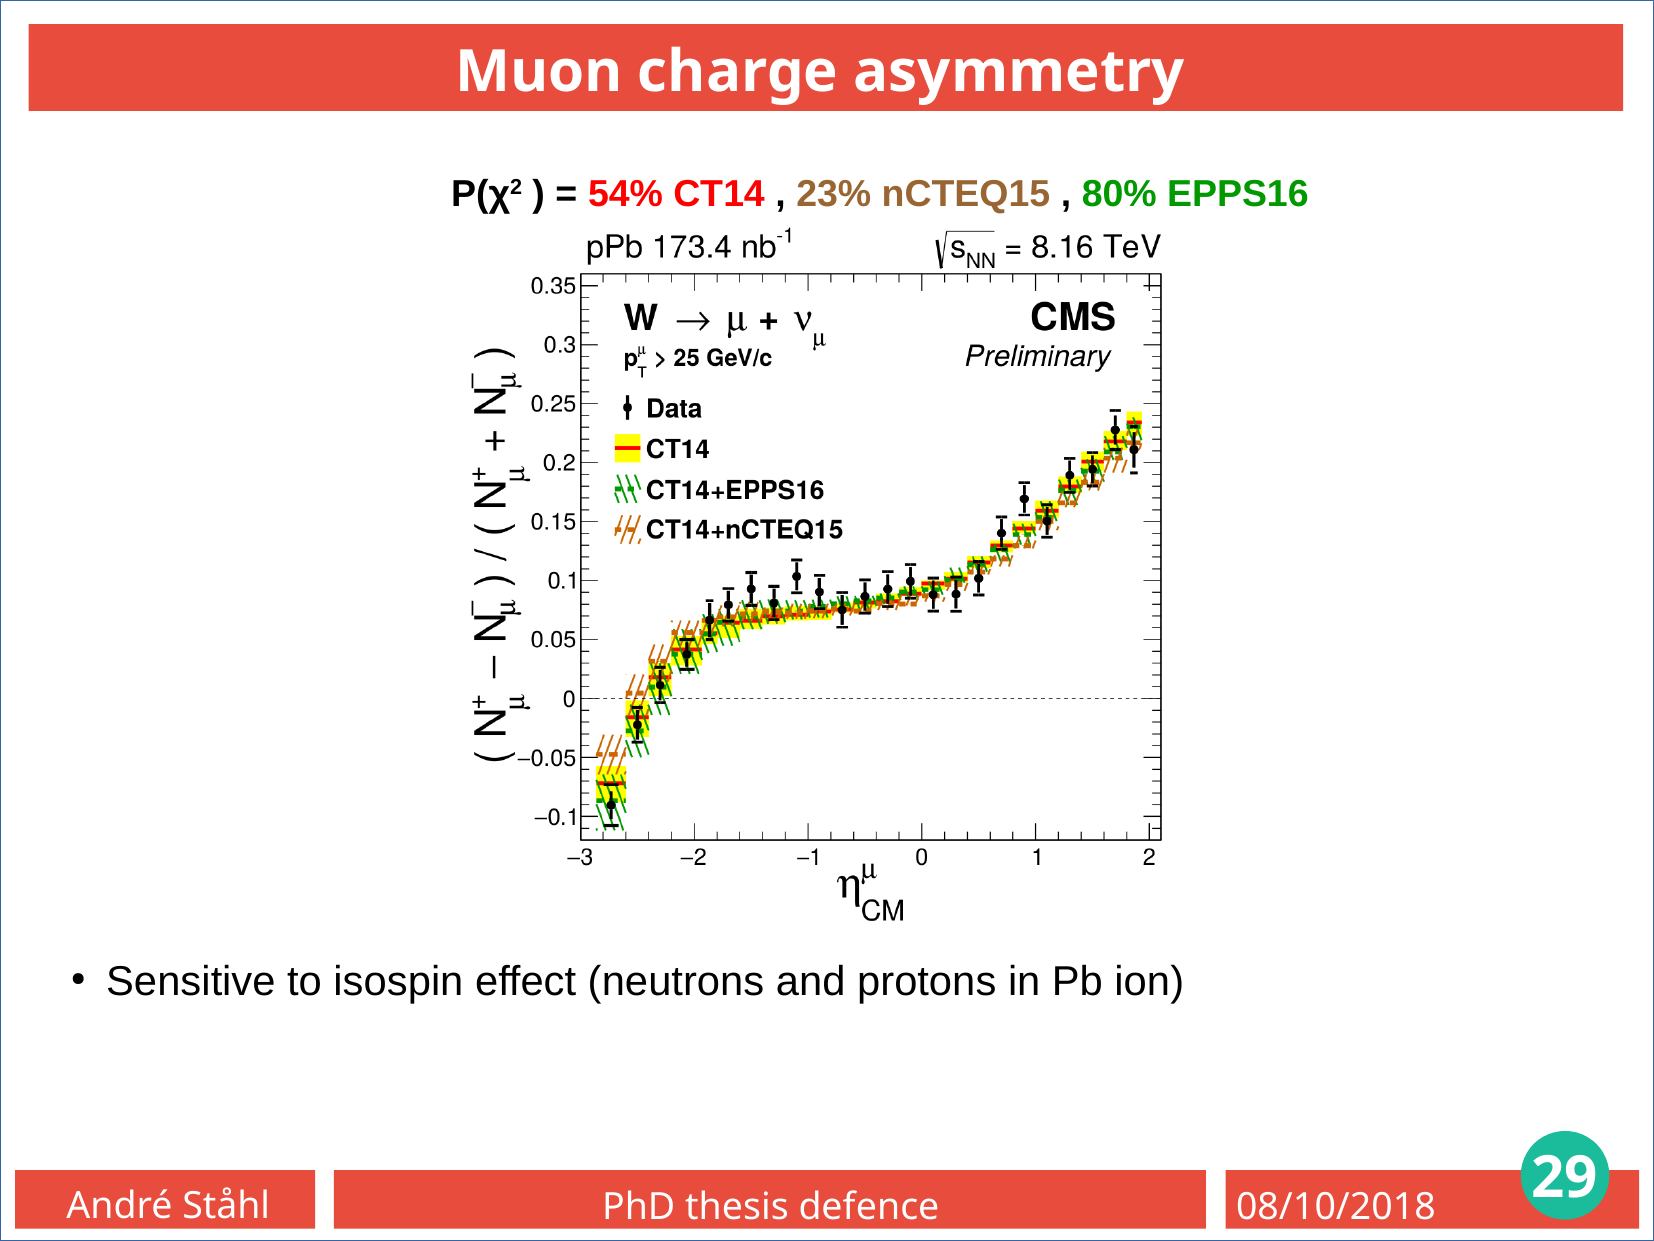

# Muon charge asymmetry
P(χ2 ) = 54% CT14 , 23% nCTEQ15 , 80% EPPS16
Sensitive to isospin effect (neutrons and protons in Pb ion)
29
08/10/2018